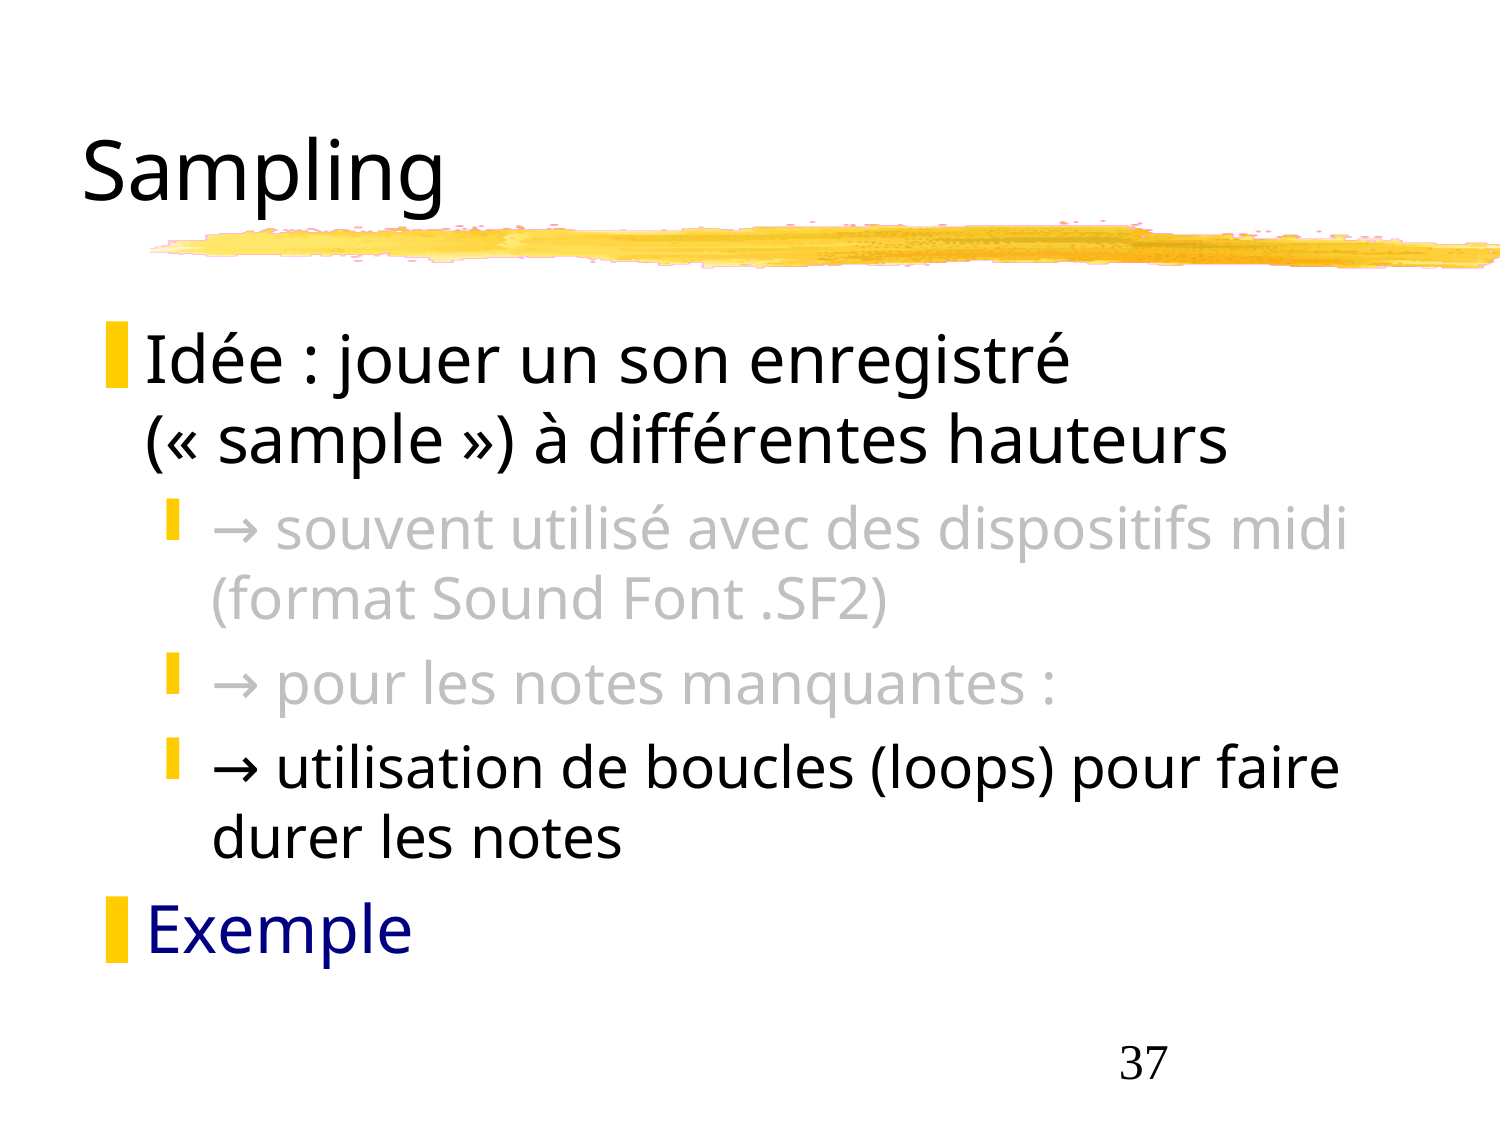

# Sampling
Idée : jouer un son enregistré (« sample ») à différentes hauteurs
→ souvent utilisé avec des dispositifs midi (format Sound Font .SF2)
→ pour les notes manquantes :
→ utilisation de boucles (loops) pour faire durer les notes
Exemple
37